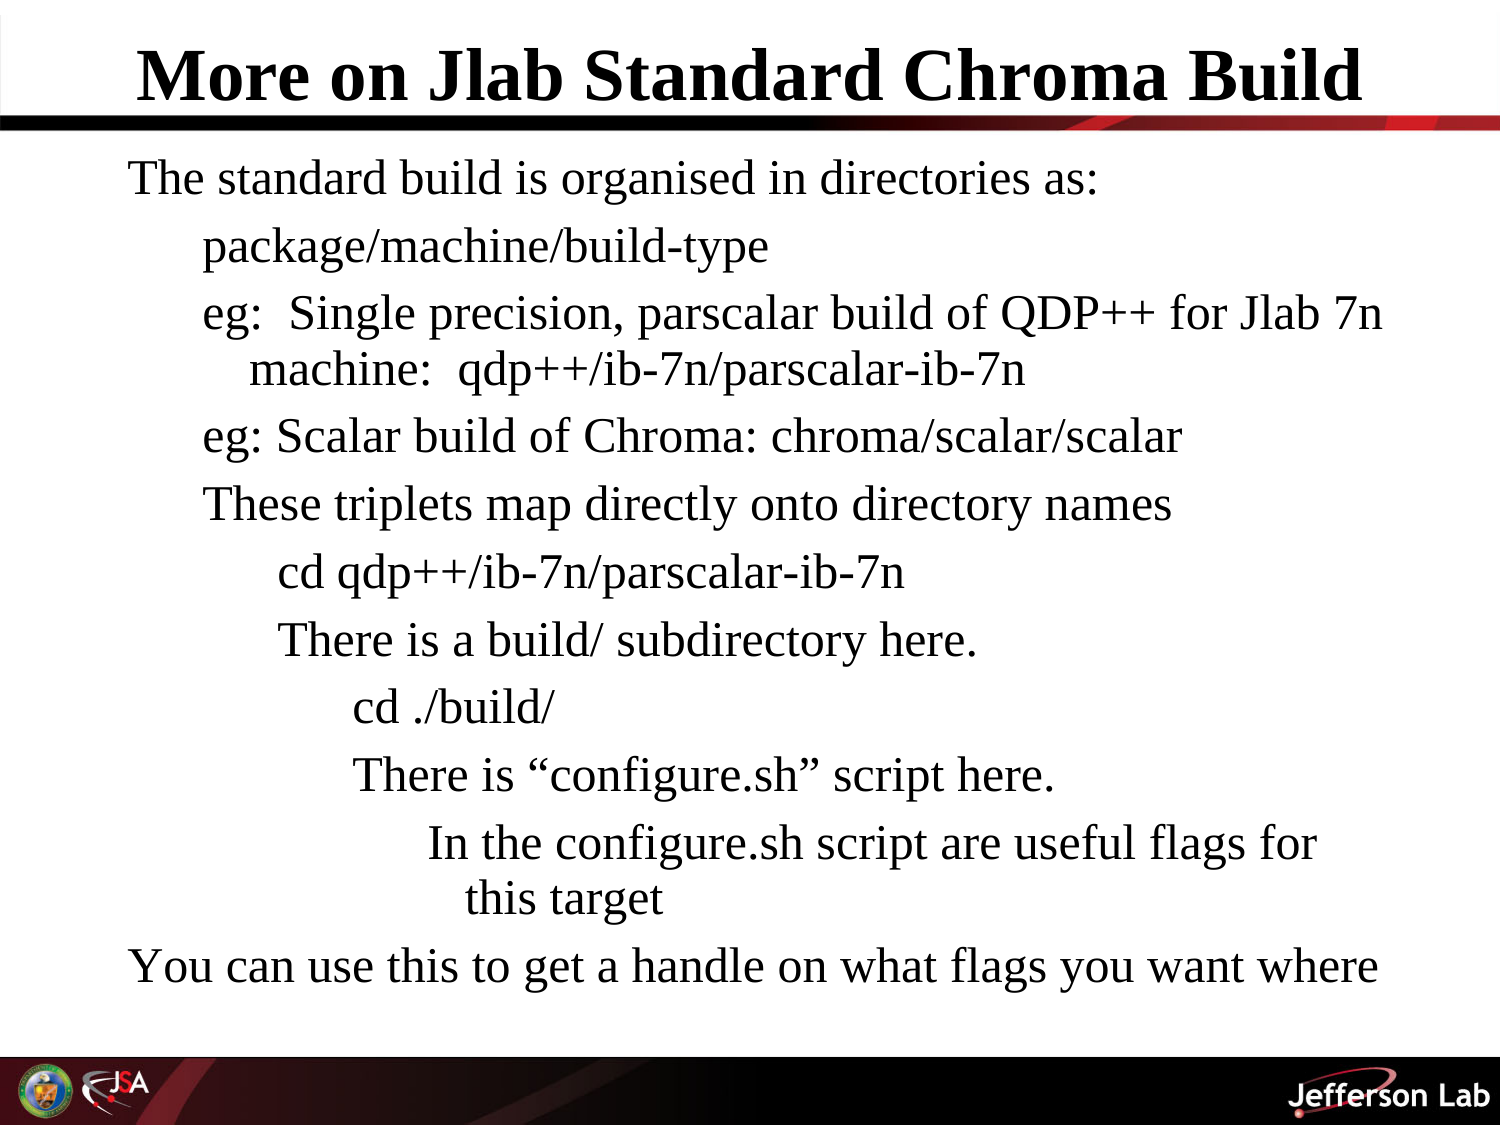

# More on Jlab Standard Chroma Build
The standard build is organised in directories as:
package/machine/build-type
eg: Single precision, parscalar build of QDP++ for Jlab 7n machine: qdp++/ib-7n/parscalar-ib-7n
eg: Scalar build of Chroma: chroma/scalar/scalar
These triplets map directly onto directory names
cd qdp++/ib-7n/parscalar-ib-7n
There is a build/ subdirectory here.
cd ./build/
There is “configure.sh” script here.
In the configure.sh script are useful flags for this target
You can use this to get a handle on what flags you want where